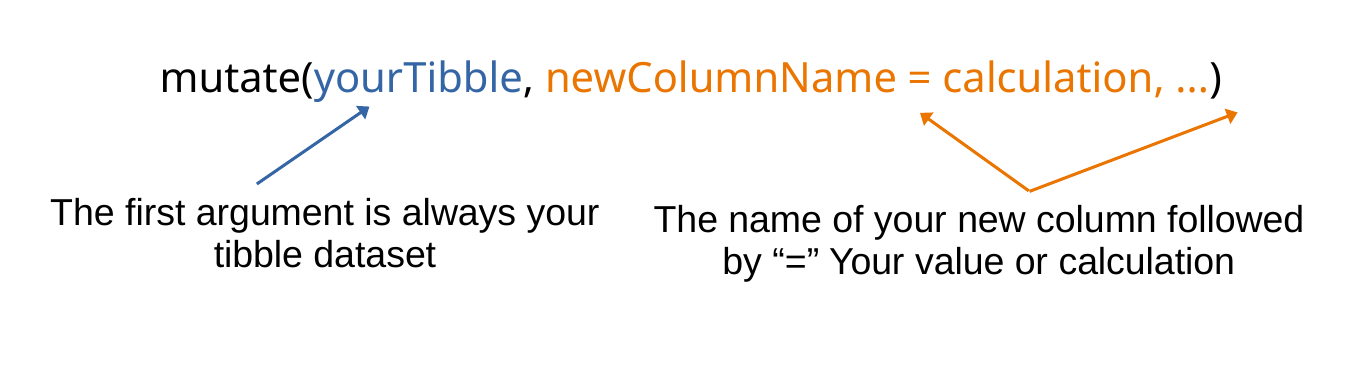

# mutate(yourTibble, newColumnName = calculation, ...)
The first argument is always your tibble dataset
The name of your new column followed by “=” Your value or calculation